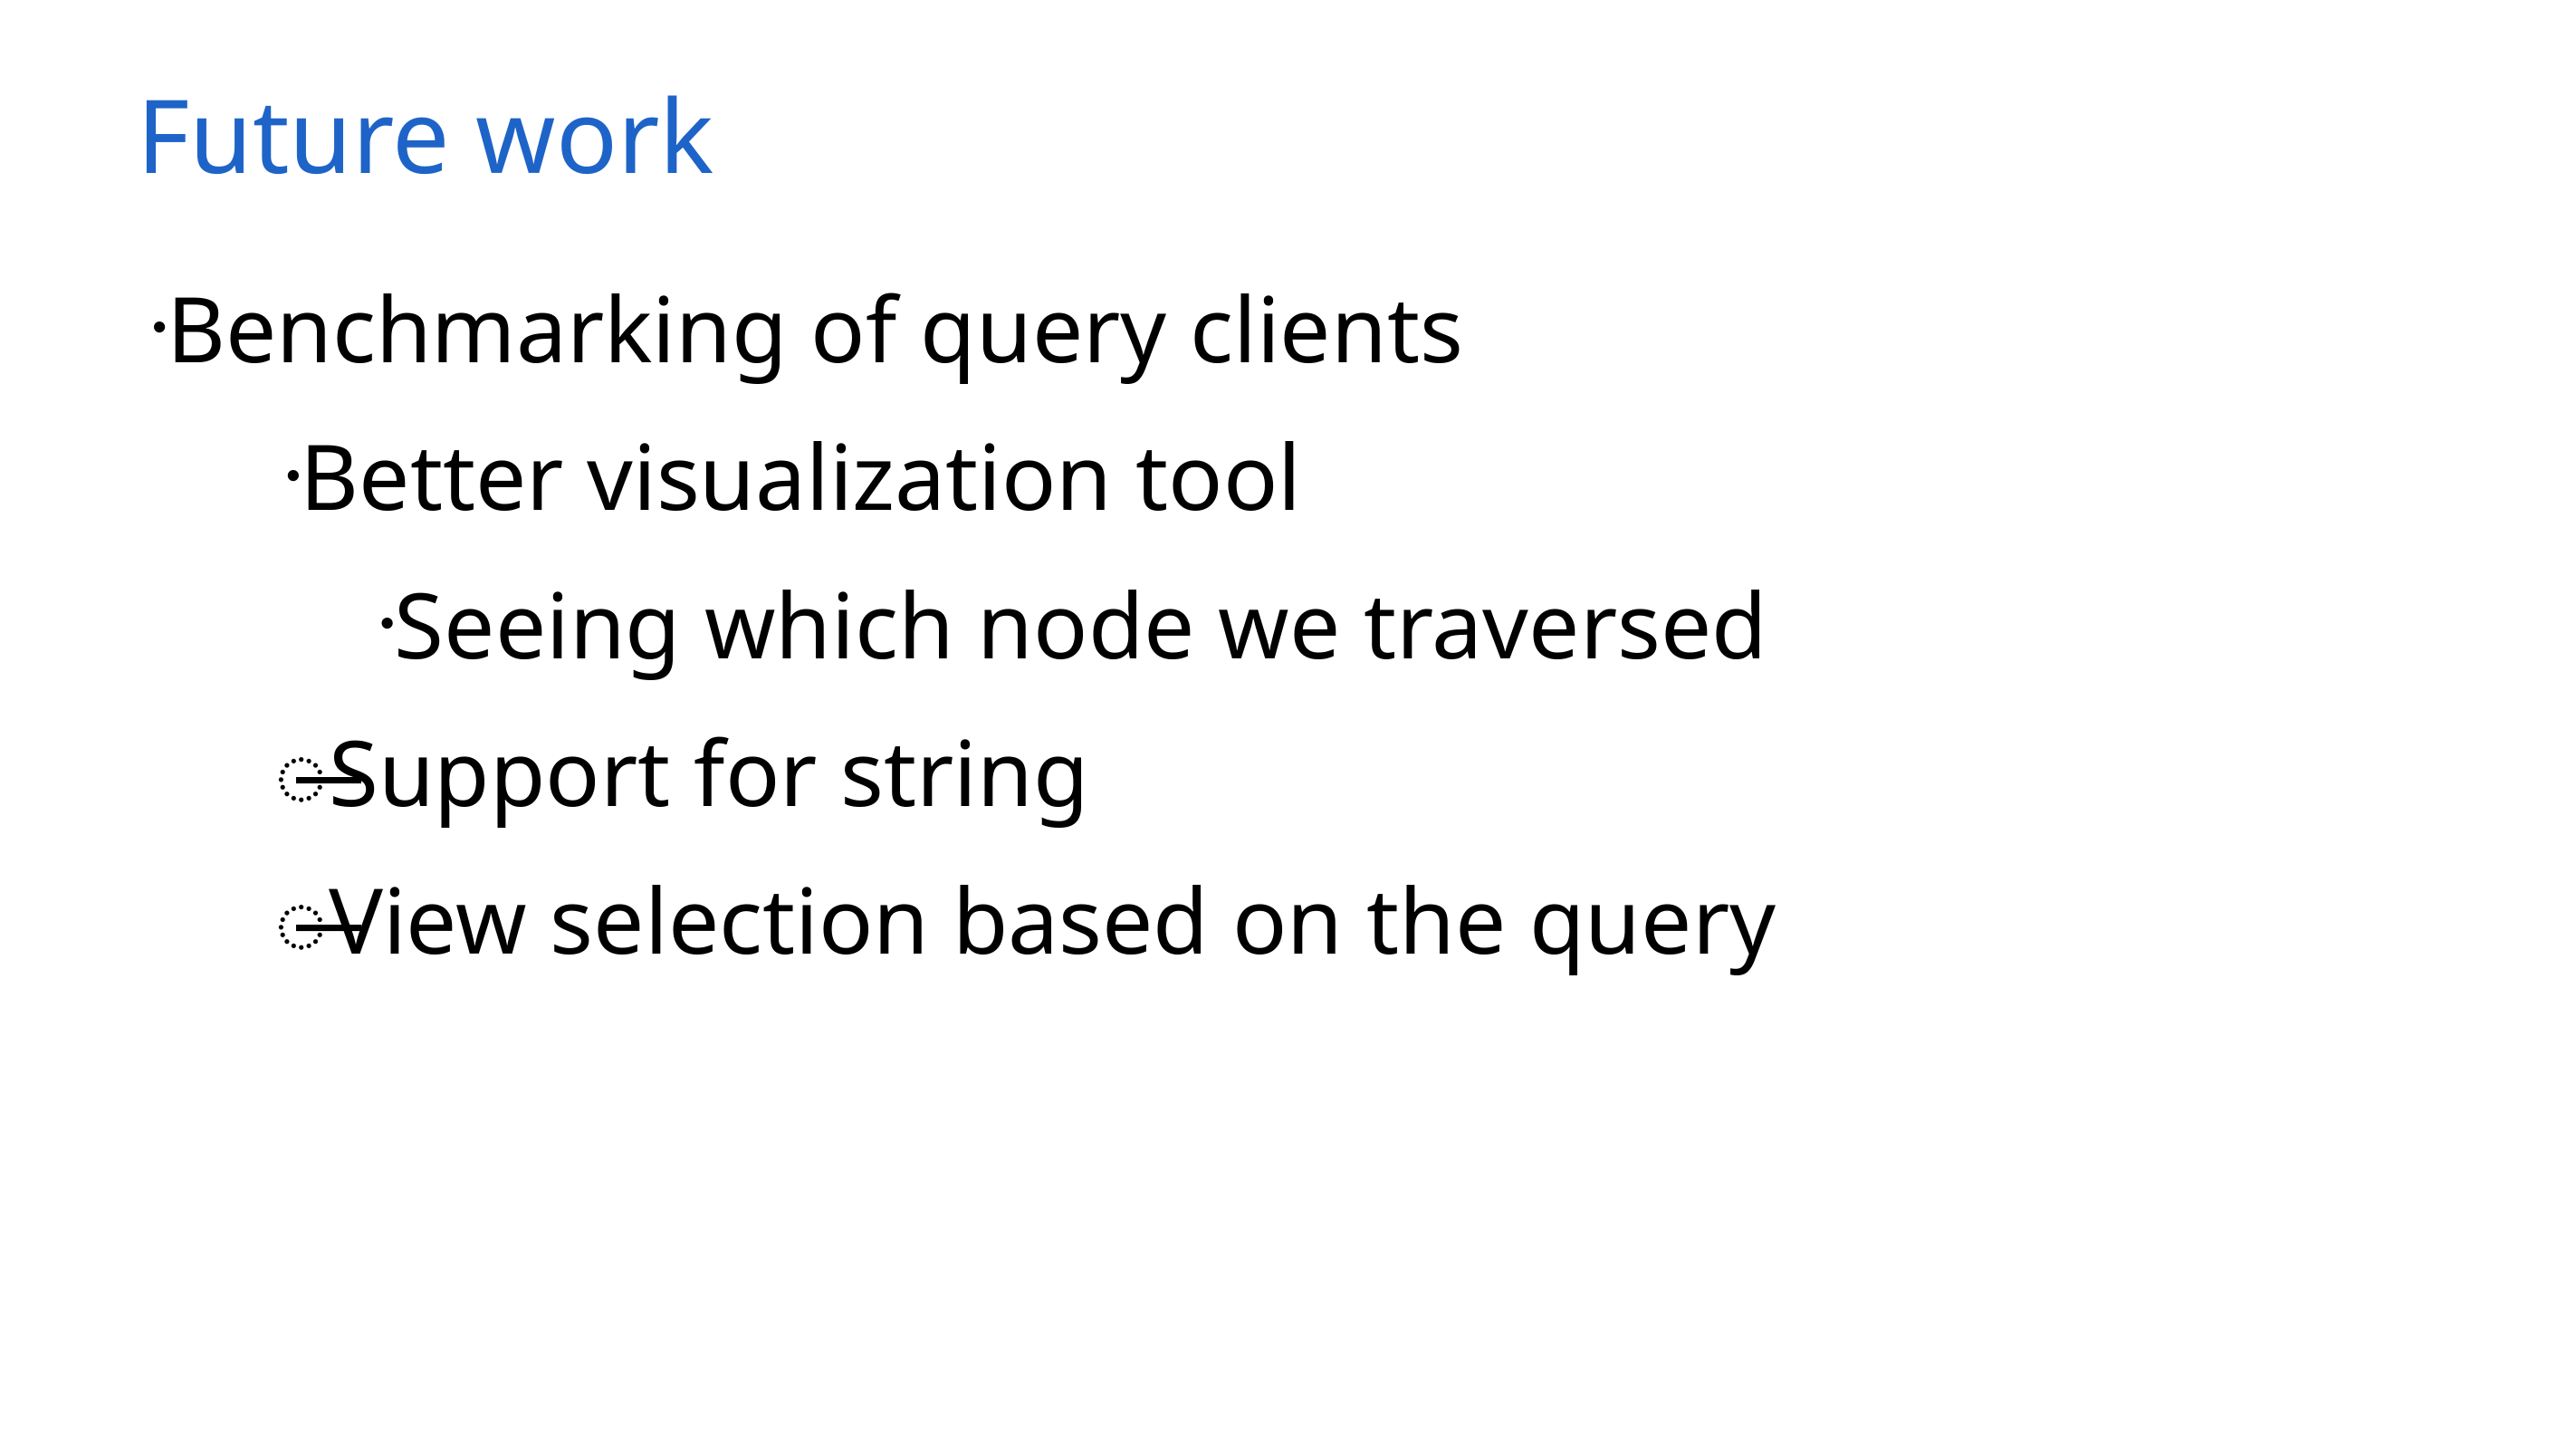

# Future work
Benchmarking of query clients
Better visualization tool
Seeing which node we traversed
Support for string
View selection based on the query